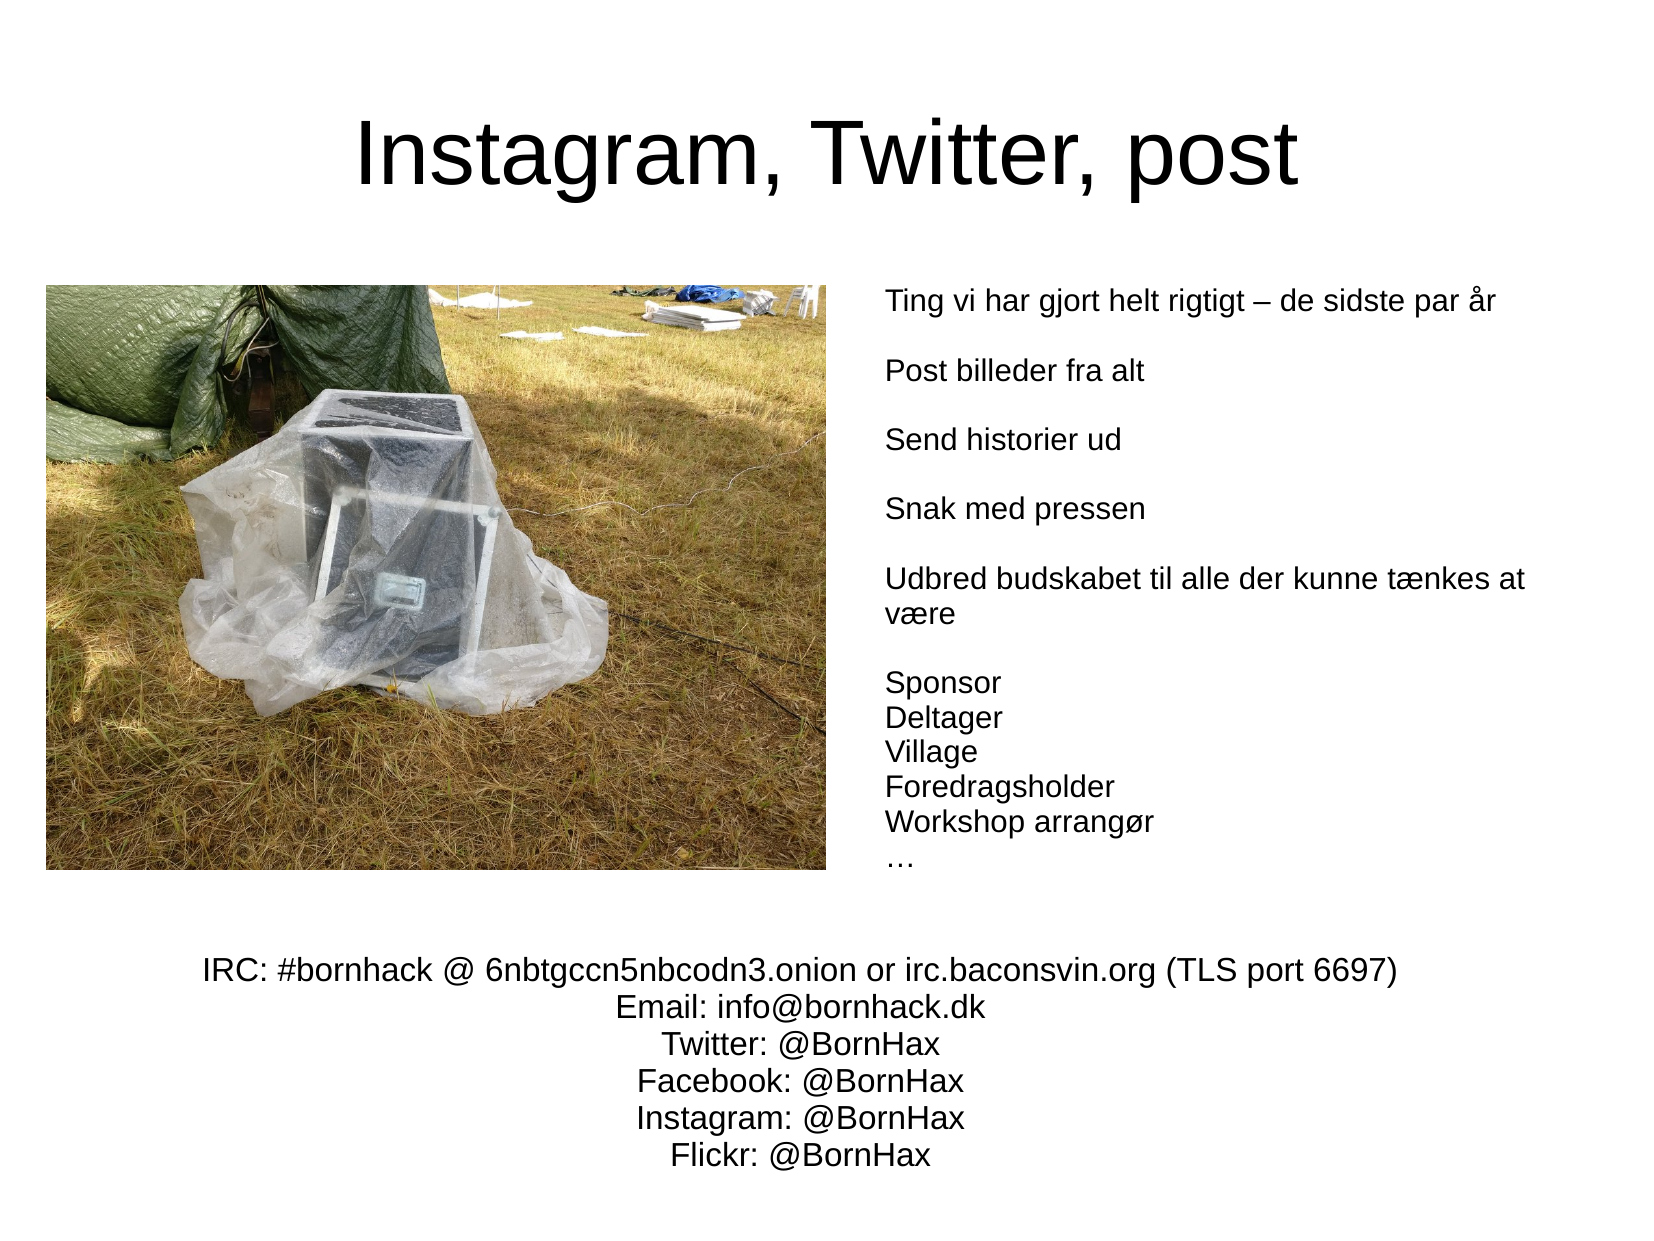

# Instagram, Twitter, post
Ting vi har gjort helt rigtigt – de sidste par år
Post billeder fra alt
Send historier ud
Snak med pressen
Udbred budskabet til alle der kunne tænkes at være
Sponsor
Deltager
Village
Foredragsholder
Workshop arrangør
…
IRC: #bornhack @ 6nbtgccn5nbcodn3.onion or irc.baconsvin.org (TLS port 6697)
Email: info@bornhack.dk
Twitter: @BornHax
Facebook: @BornHax
Instagram: @BornHax
Flickr: @BornHax